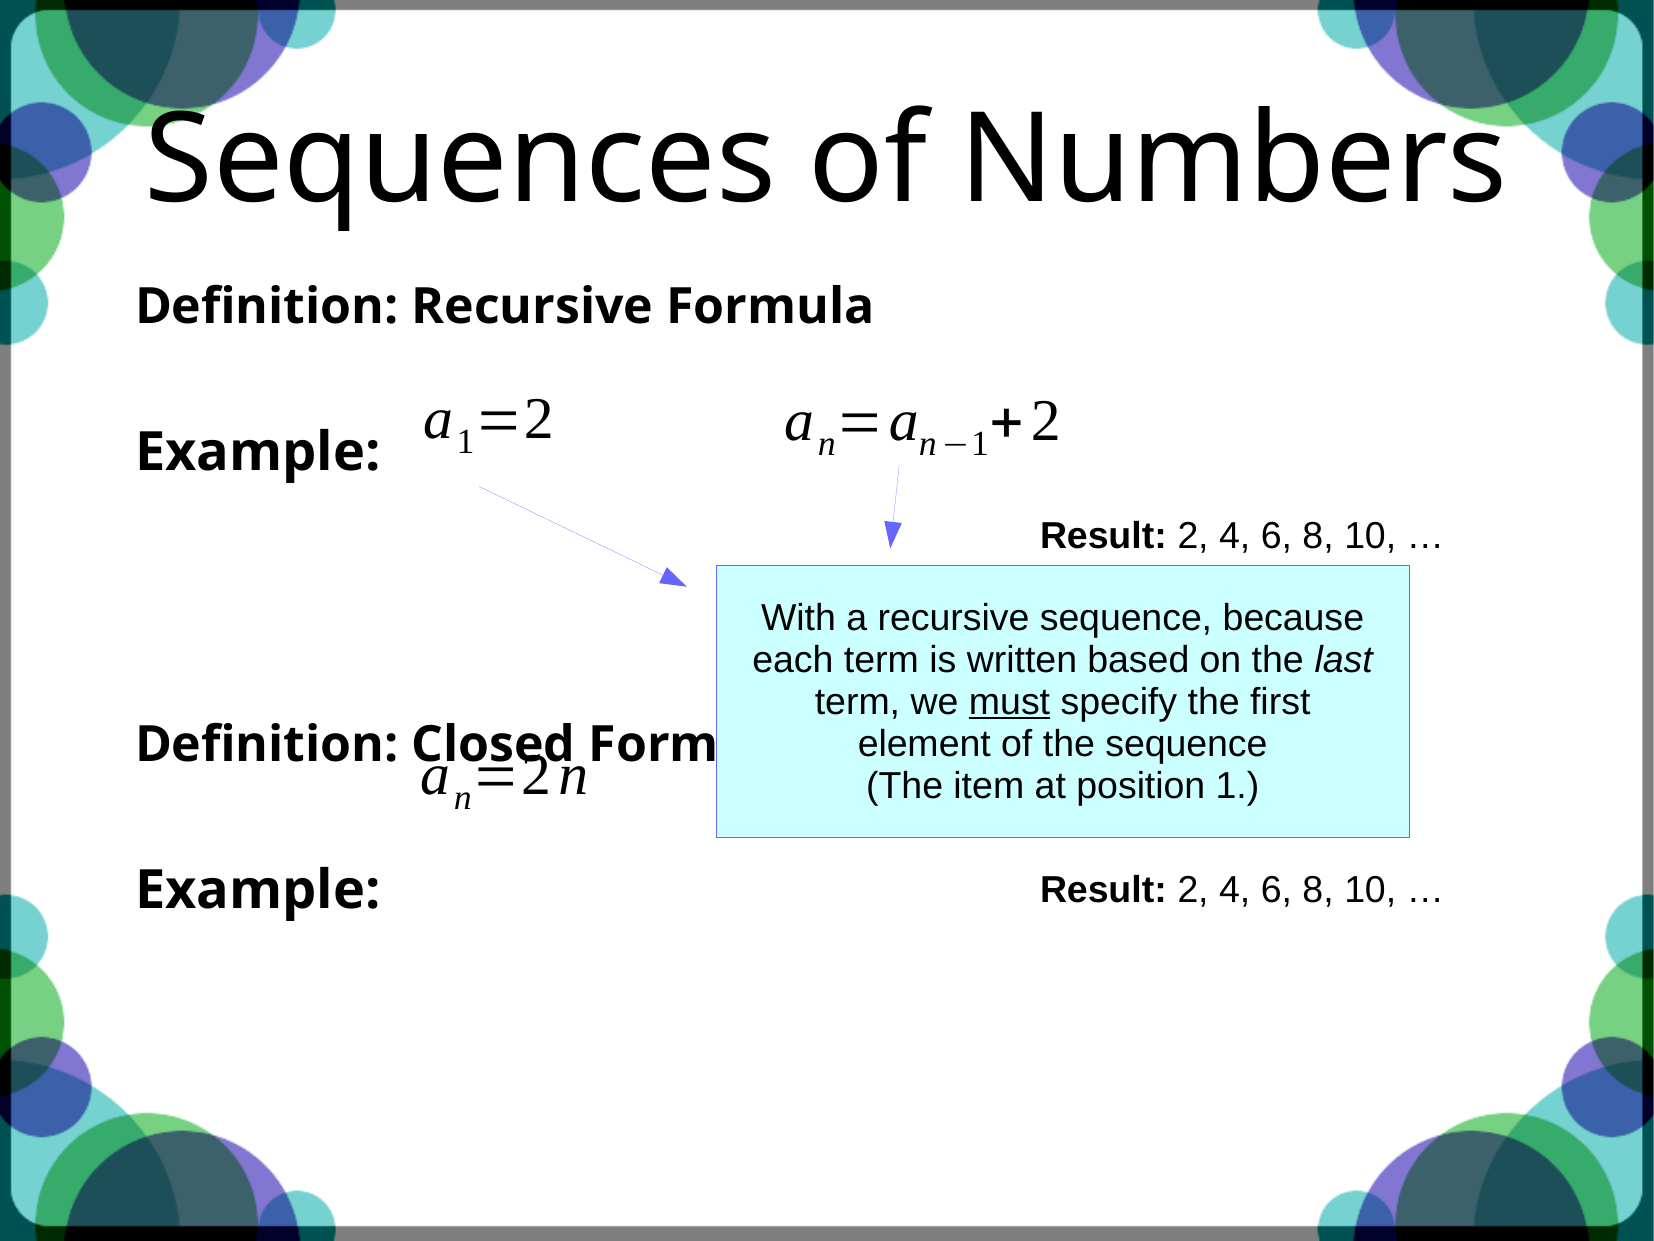

# Sequences of Numbers
Definition: Recursive Formula
Example:
Definition: Closed Formula
Example:
Result: 2, 4, 6, 8, 10, …
With a recursive sequence, because
each term is written based on the last
term, we must specify the first
element of the sequence
(The item at position 1.)
Result: 2, 4, 6, 8, 10, …